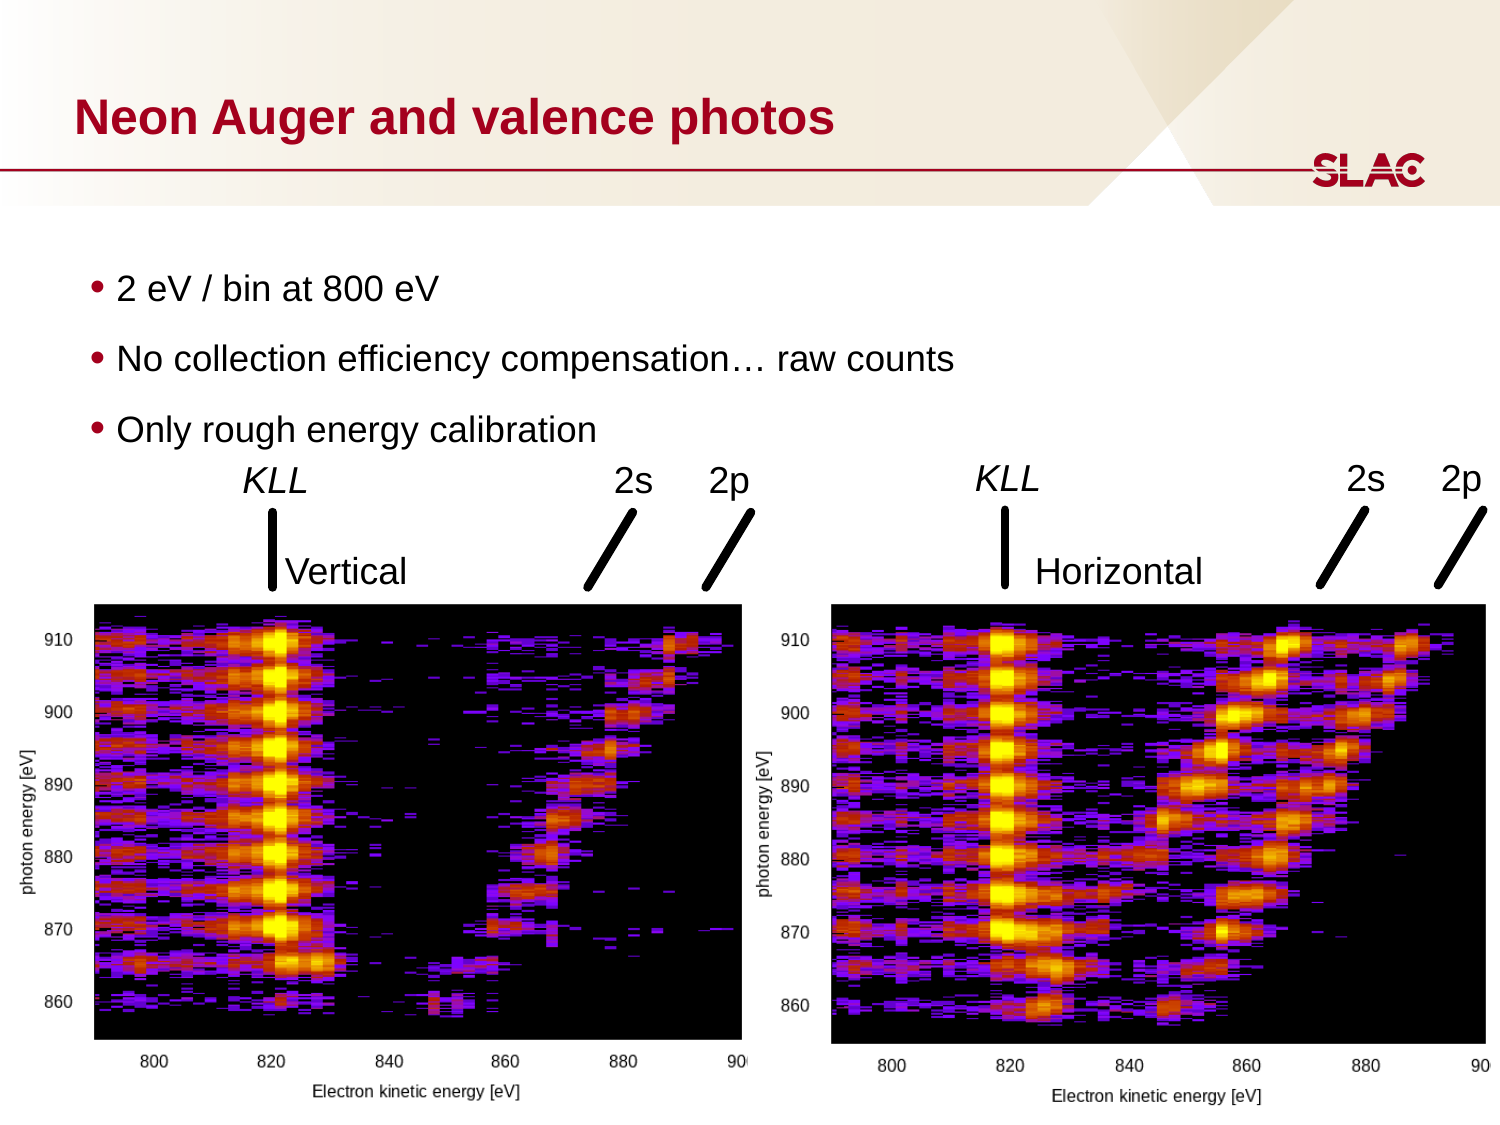

# Neon Auger and valence photos
2 eV / bin at 800 eV
No collection efficiency compensation… raw counts
Only rough energy calibration
KLL
2s
2p
KLL
2s
2p
Vertical									Horizontal